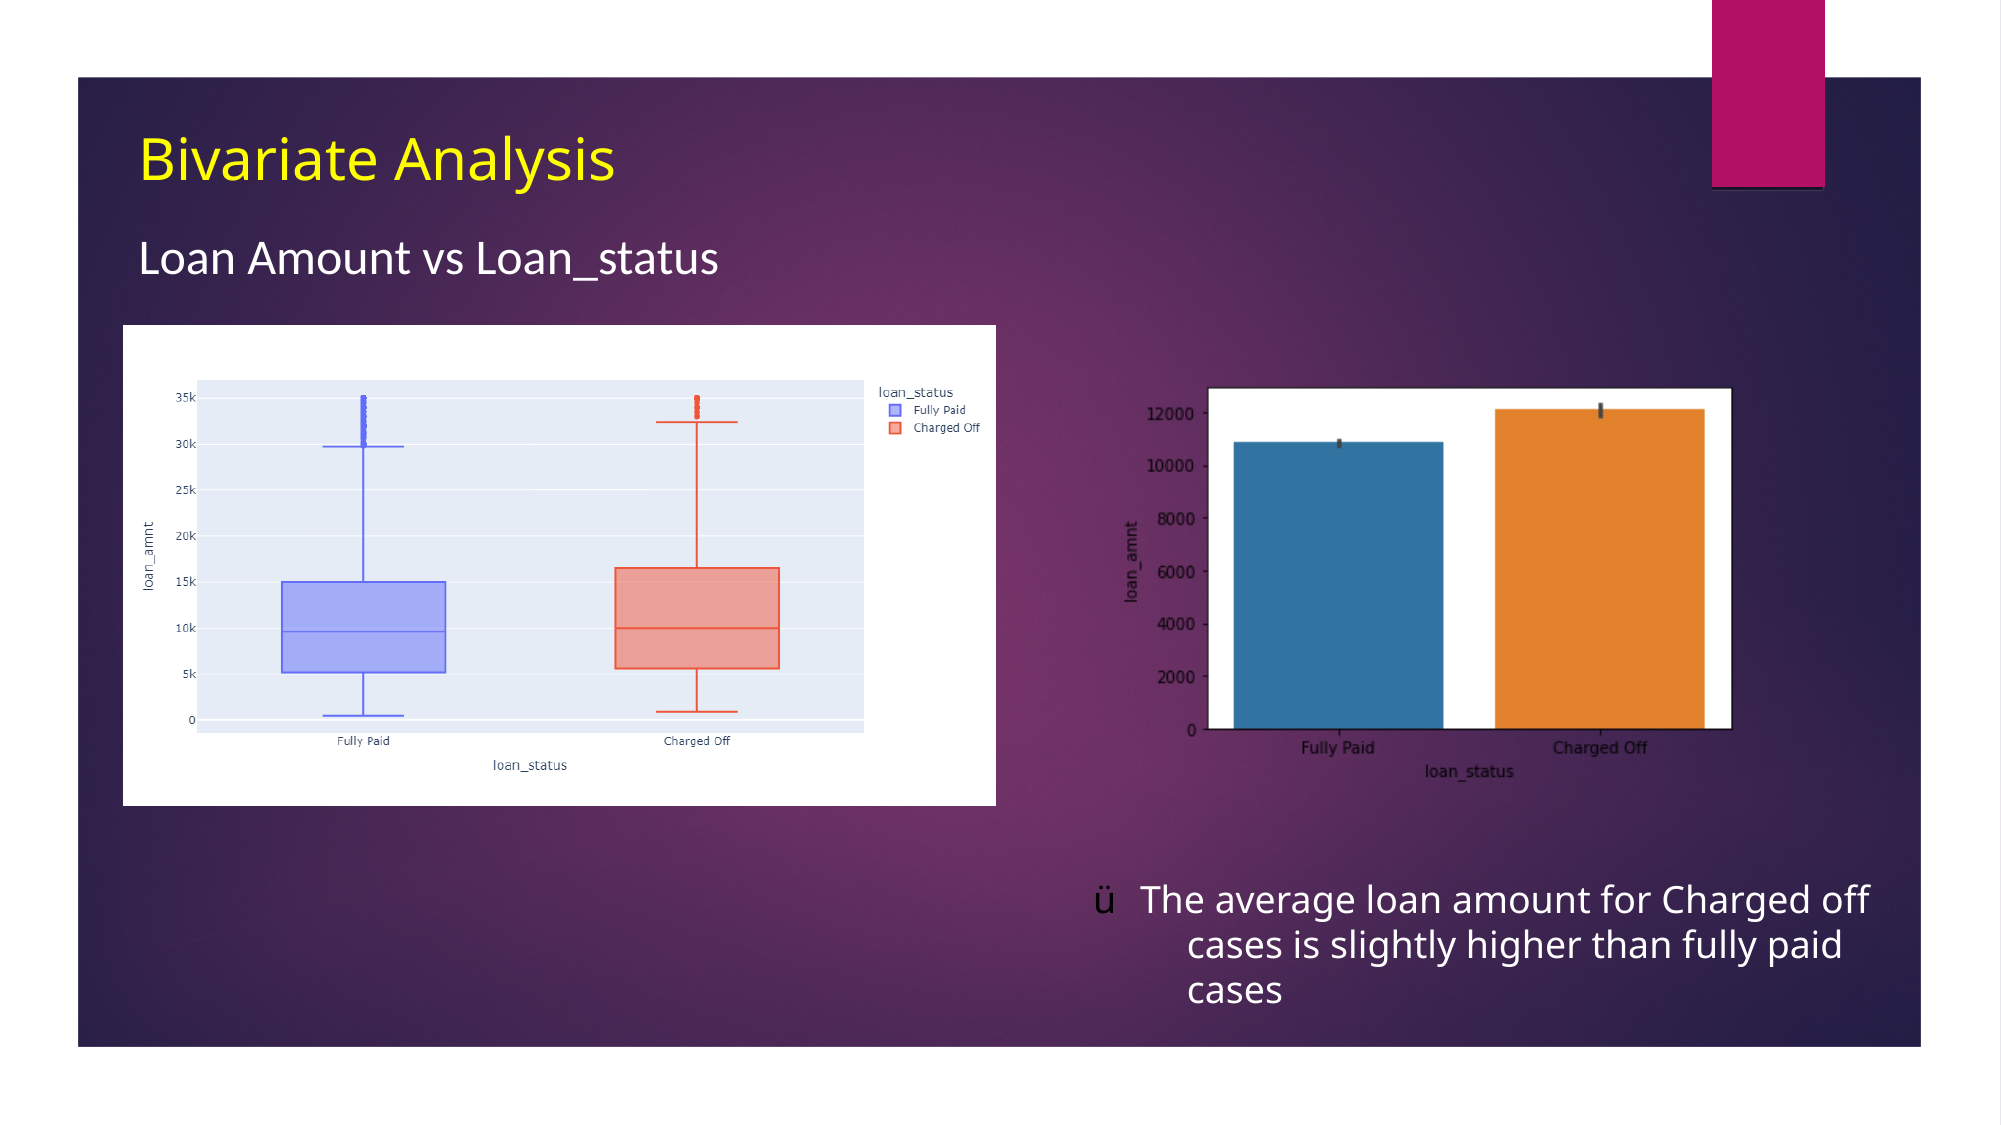

# Bivariate Analysis
Loan Amount vs Loan_status
The average loan amount for Charged off cases is slightly higher than fully paid cases